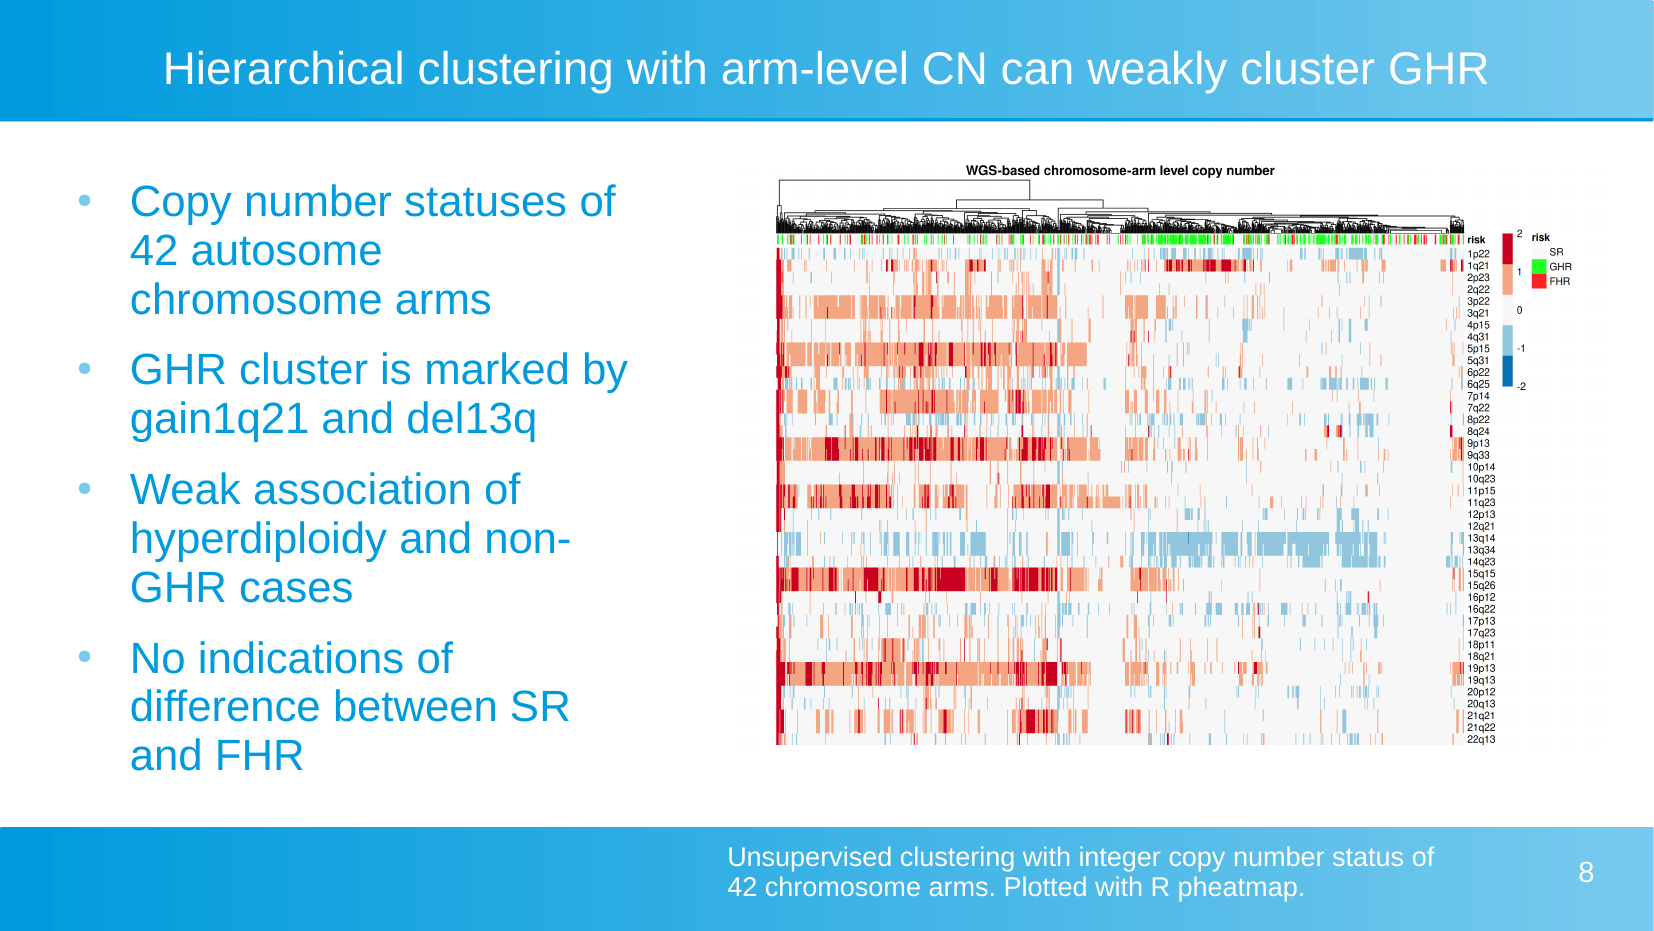

# Hierarchical clustering with arm-level CN can weakly cluster GHR
Copy number statuses of 42 autosome chromosome arms
GHR cluster is marked by gain1q21 and del13q
Weak association of hyperdiploidy and non-GHR cases
No indications of difference between SR and FHR
Unsupervised clustering with integer copy number status of 42 chromosome arms. Plotted with R pheatmap.
8